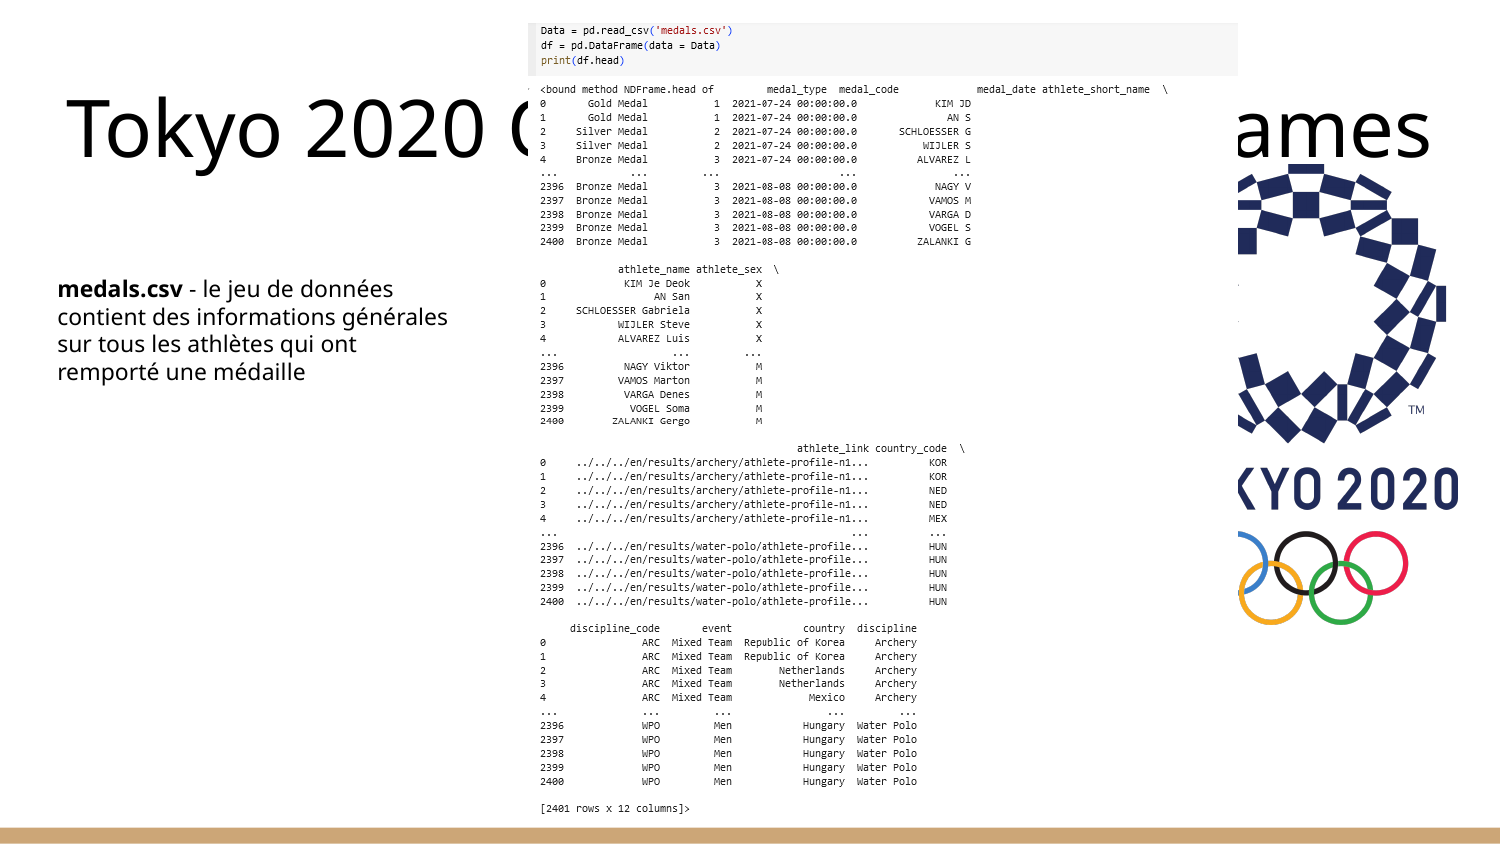

# Tokyo 2020 Olympic Summer Games
medals.csv - le jeu de données contient des informations générales sur tous les athlètes qui ont remporté une médaille